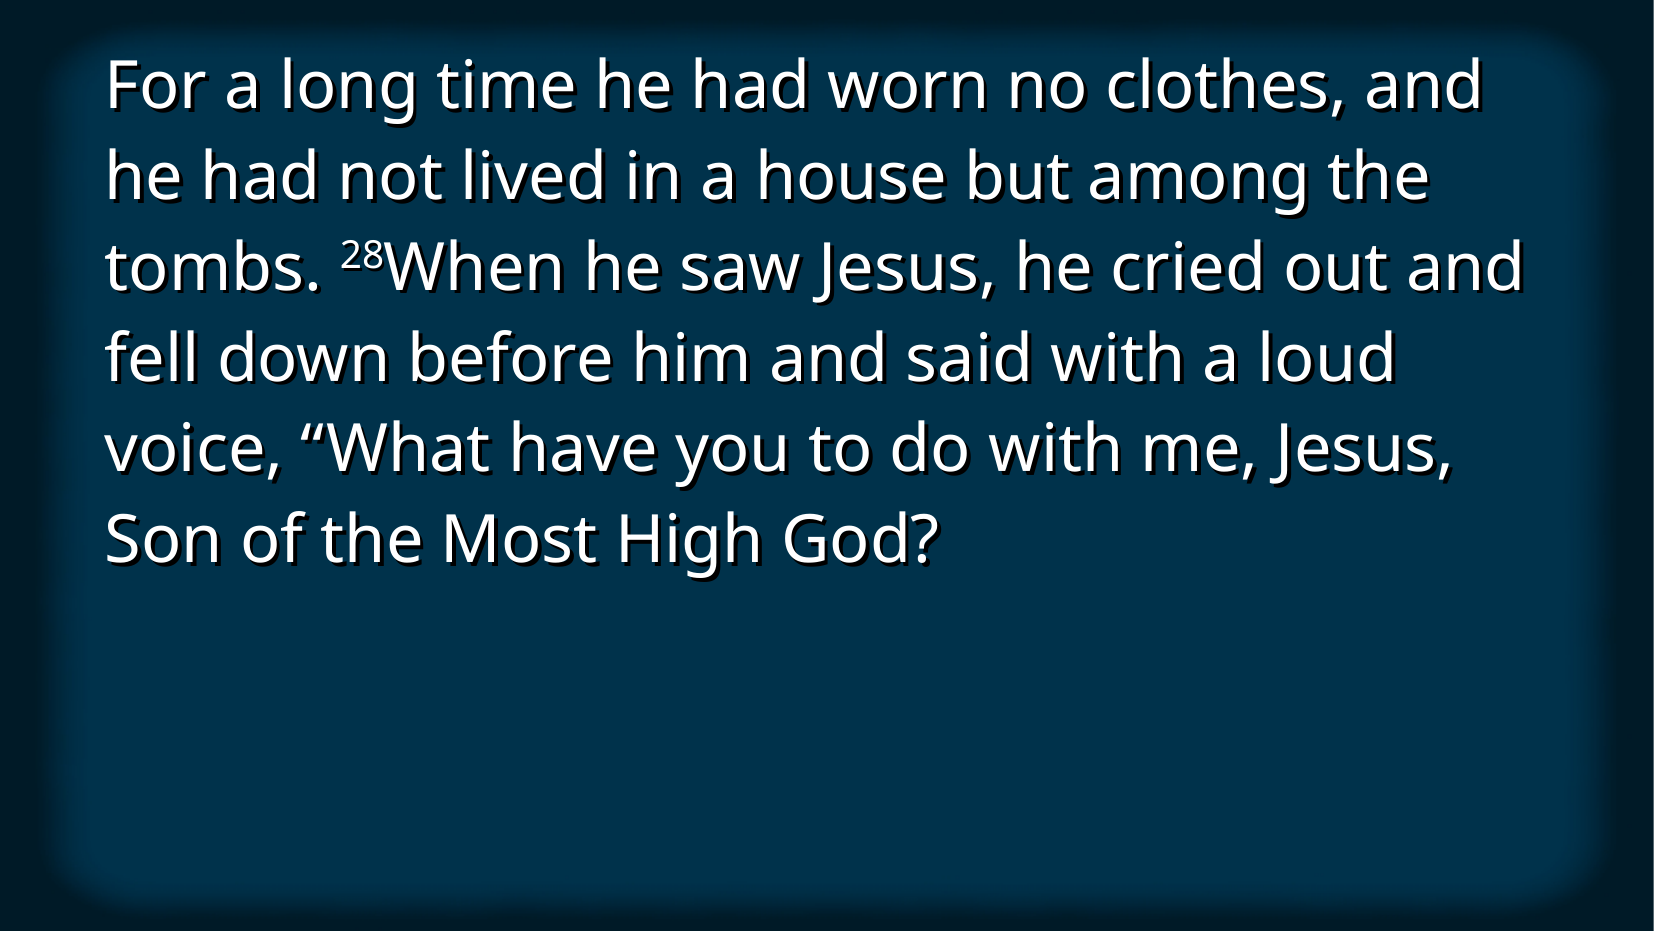

For a long time he had worn no clothes, and he had not lived in a house but among the tombs. 28When he saw Jesus, he cried out and fell down before him and said with a loud voice, “What have you to do with me, Jesus, Son of the Most High God?